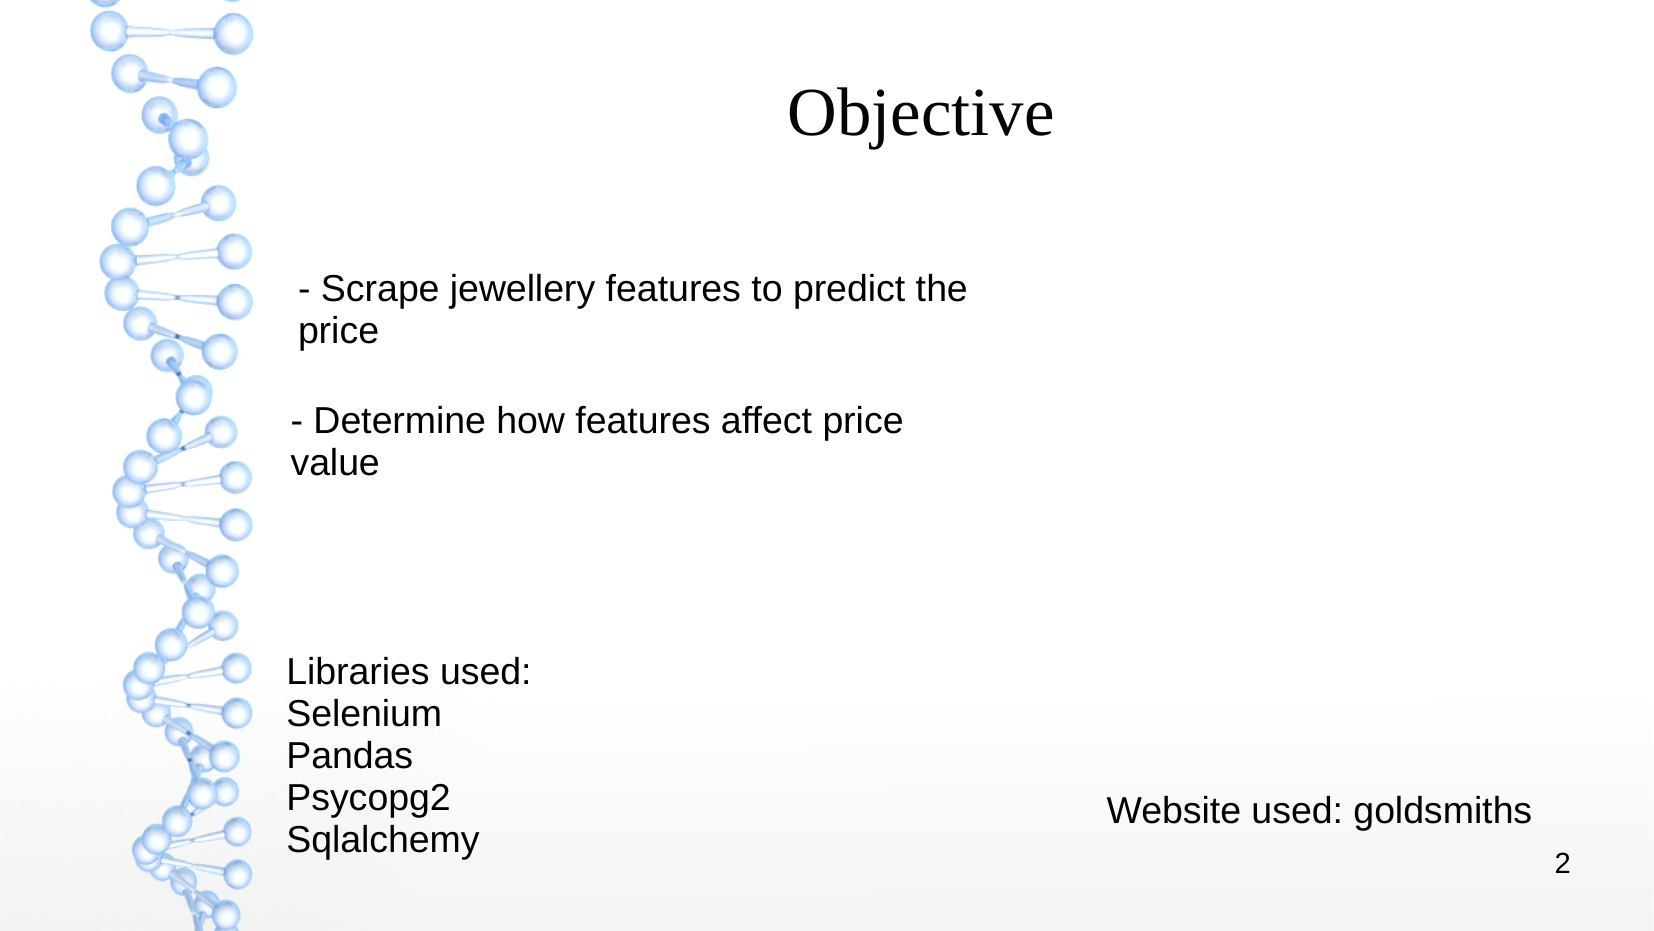

# Objective
- Scrape jewellery features to predict the price
- Determine how features affect price value
Libraries used:
Selenium
Pandas
Psycopg2
Sqlalchemy
Website used: goldsmiths
2